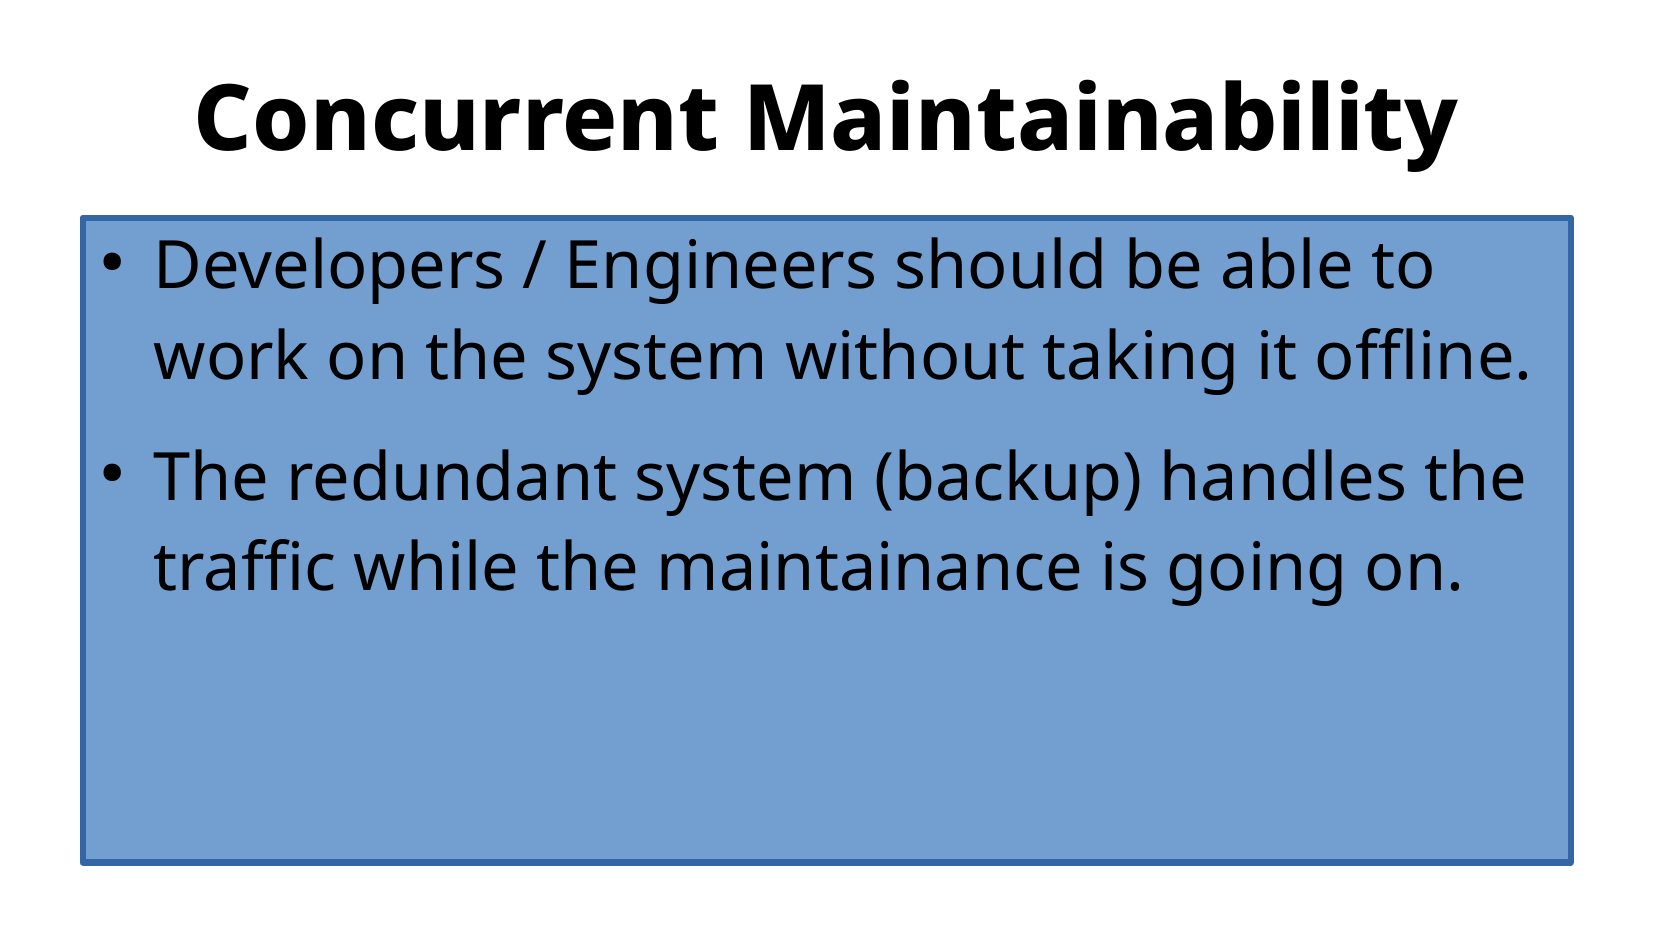

# Concurrent Maintainability
Developers / Engineers should be able to work on the system without taking it offline.
The redundant system (backup) handles the traffic while the maintainance is going on.